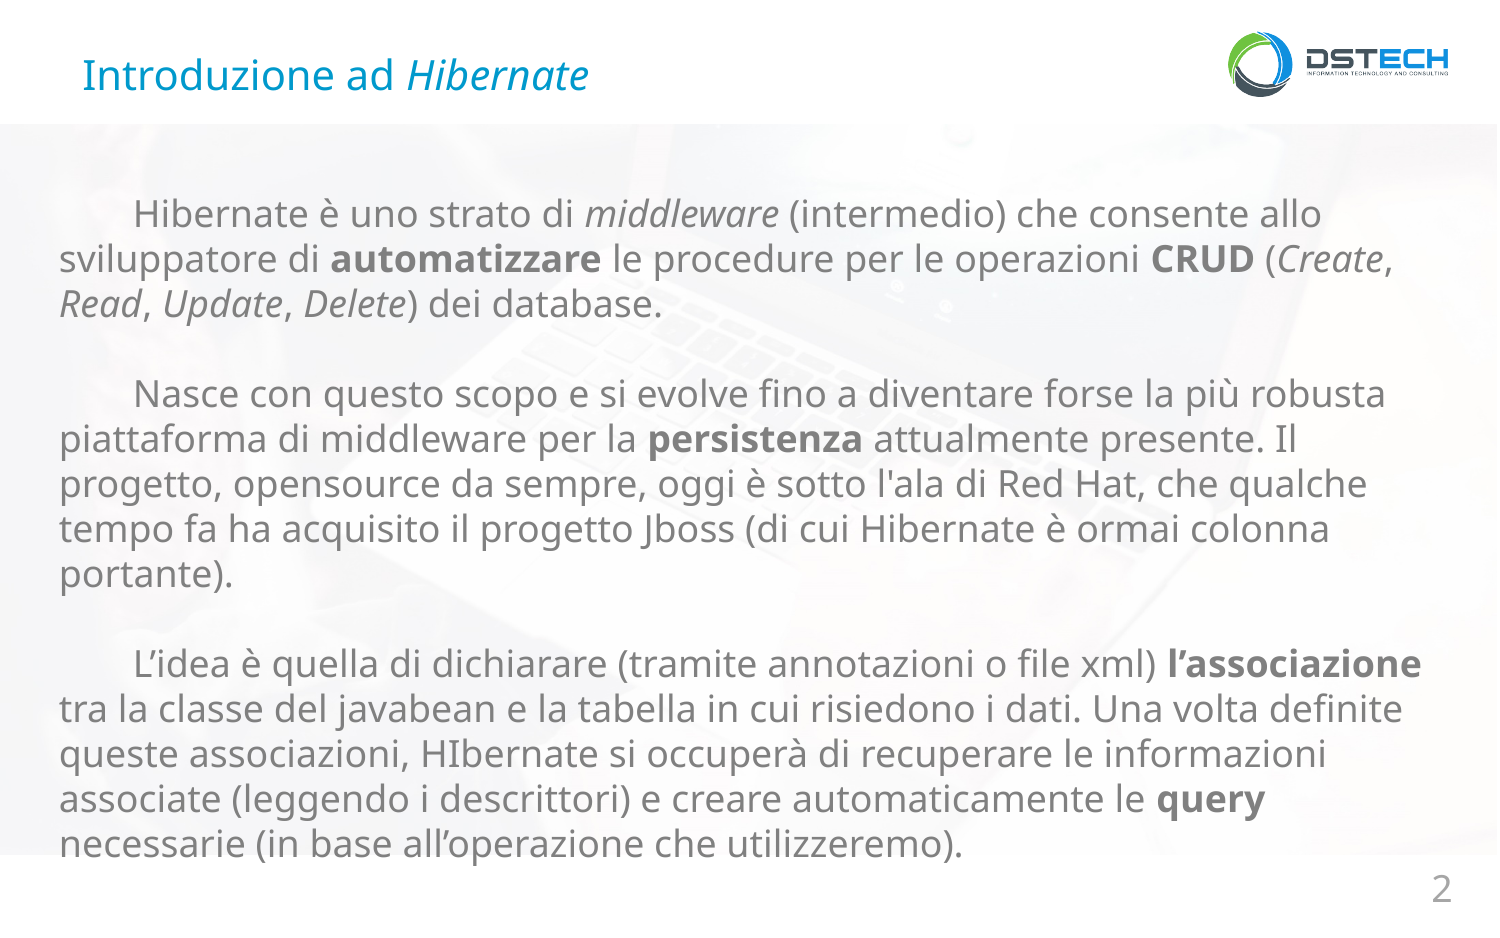

Introduzione ad Hibernate
	Hibernate è uno strato di middleware (intermedio) che consente allo sviluppatore di automatizzare le procedure per le operazioni CRUD (Create, Read, Update, Delete) dei database.
	Nasce con questo scopo e si evolve fino a diventare forse la più robusta piattaforma di middleware per la persistenza attualmente presente. Il progetto, opensource da sempre, oggi è sotto l'ala di Red Hat, che qualche tempo fa ha acquisito il progetto Jboss (di cui Hibernate è ormai colonna portante).
	L’idea è quella di dichiarare (tramite annotazioni o file xml) l’associazione tra la classe del javabean e la tabella in cui risiedono i dati. Una volta definite queste associazioni, HIbernate si occuperà di recuperare le informazioni associate (leggendo i descrittori) e creare automaticamente le query necessarie (in base all’operazione che utilizzeremo).
2